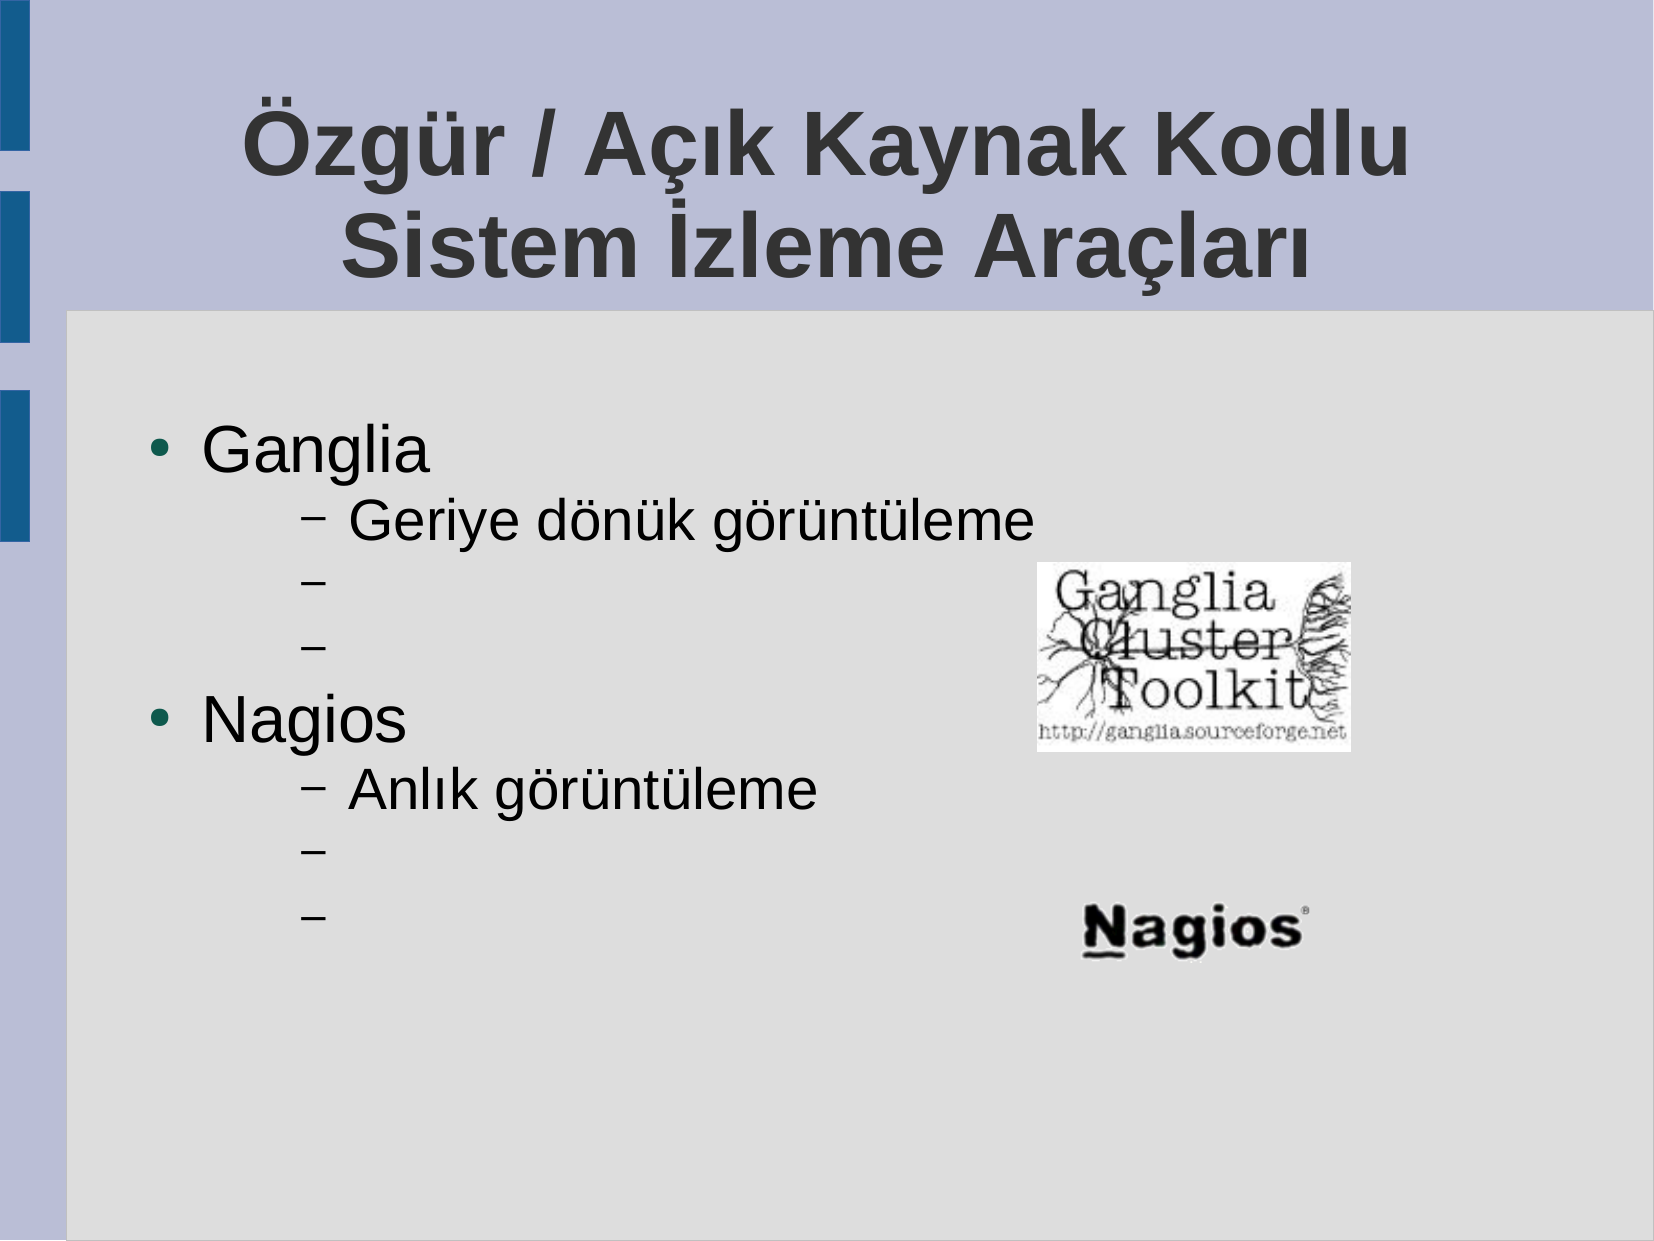

# Özgür / Açık Kaynak Kodlu Sistem İzleme Araçları
Ganglia
Geriye dönük görüntüleme
Nagios
Anlık görüntüleme